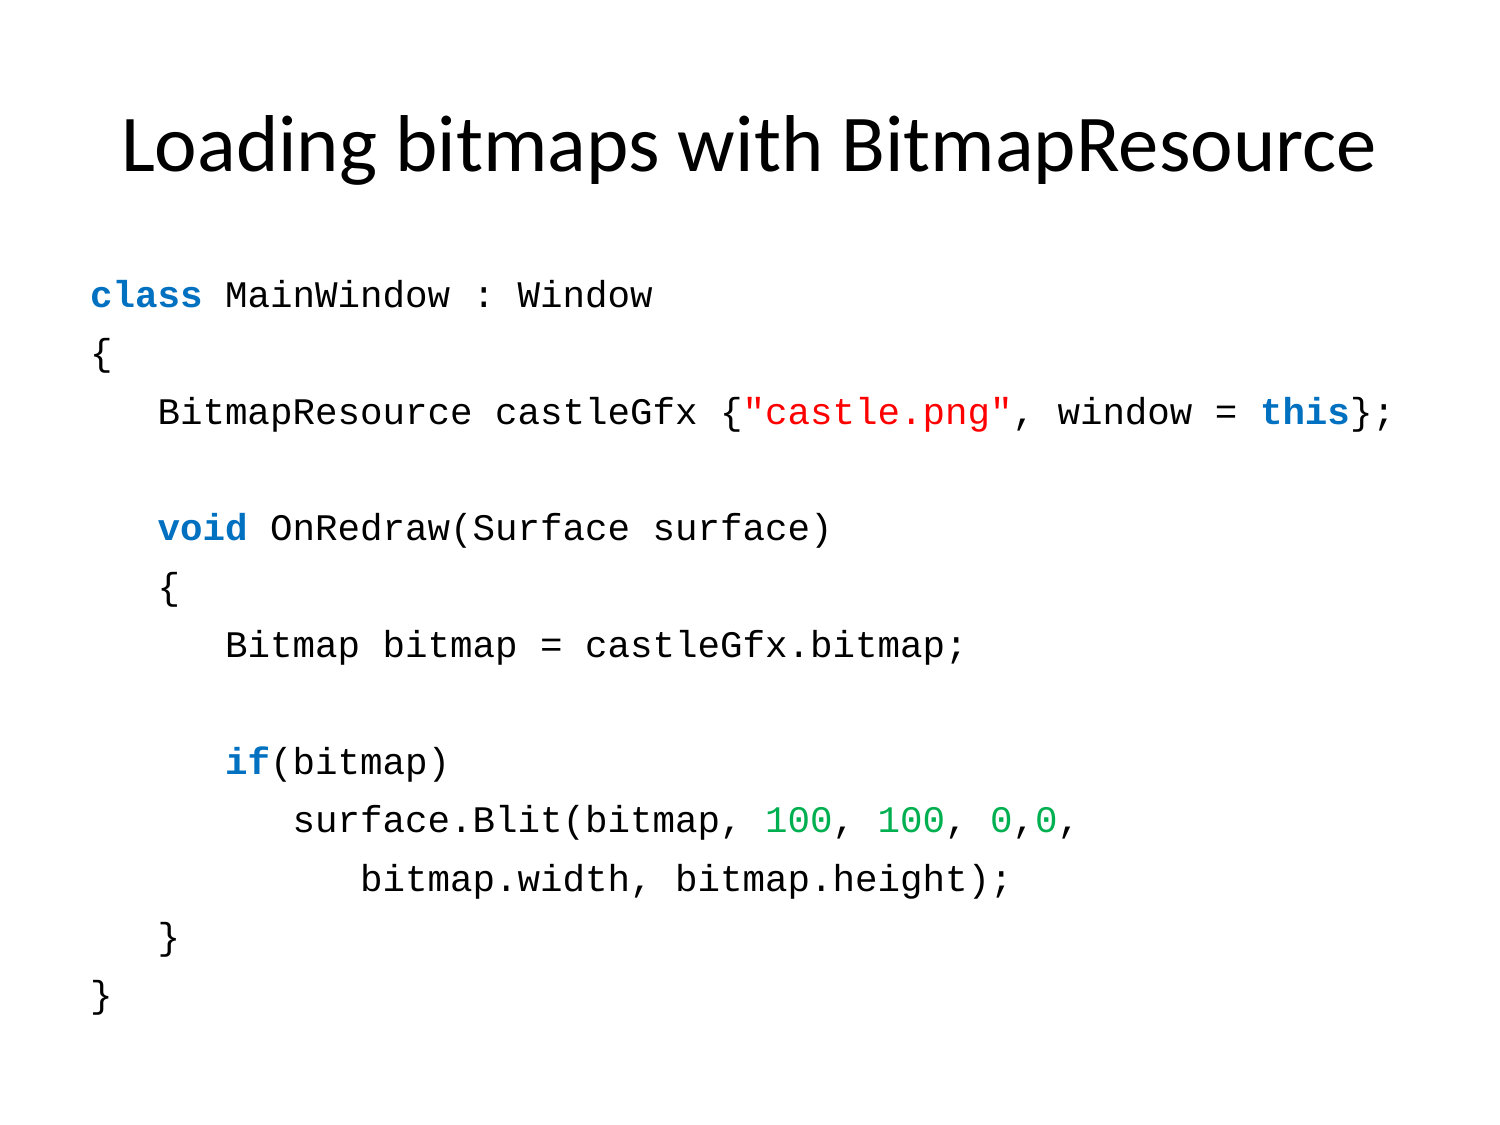

# Loading bitmaps with BitmapResource
class MainWindow : Window
{
 BitmapResource castleGfx {"castle.png", window = this};
 void OnRedraw(Surface surface)
 {
 Bitmap bitmap = castleGfx.bitmap;
 if(bitmap)
 surface.Blit(bitmap, 100, 100, 0,0,
 bitmap.width, bitmap.height);
 }
}